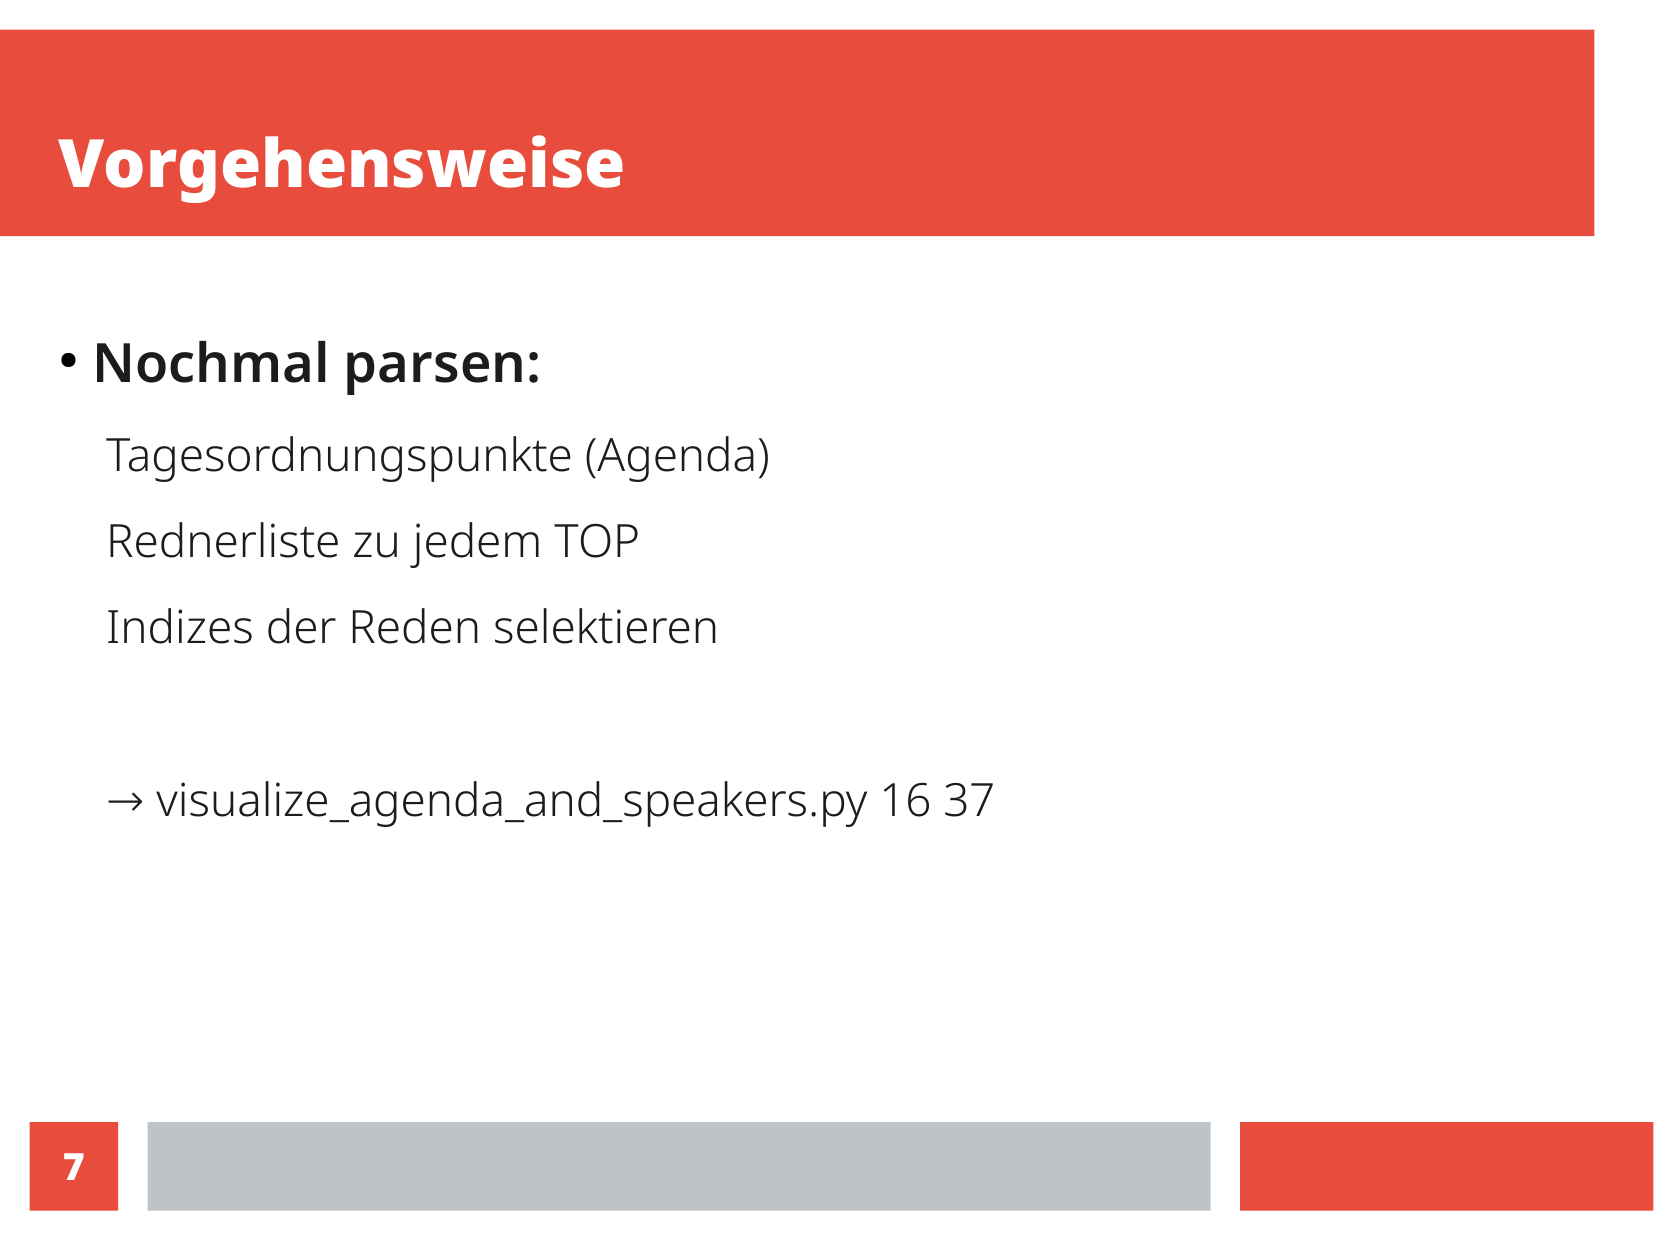

# Vorgehensweise
 Nochmal parsen:
Tagesordnungspunkte (Agenda)
Rednerliste zu jedem TOP
Indizes der Reden selektieren
→ visualize_agenda_and_speakers.py 16 37
7